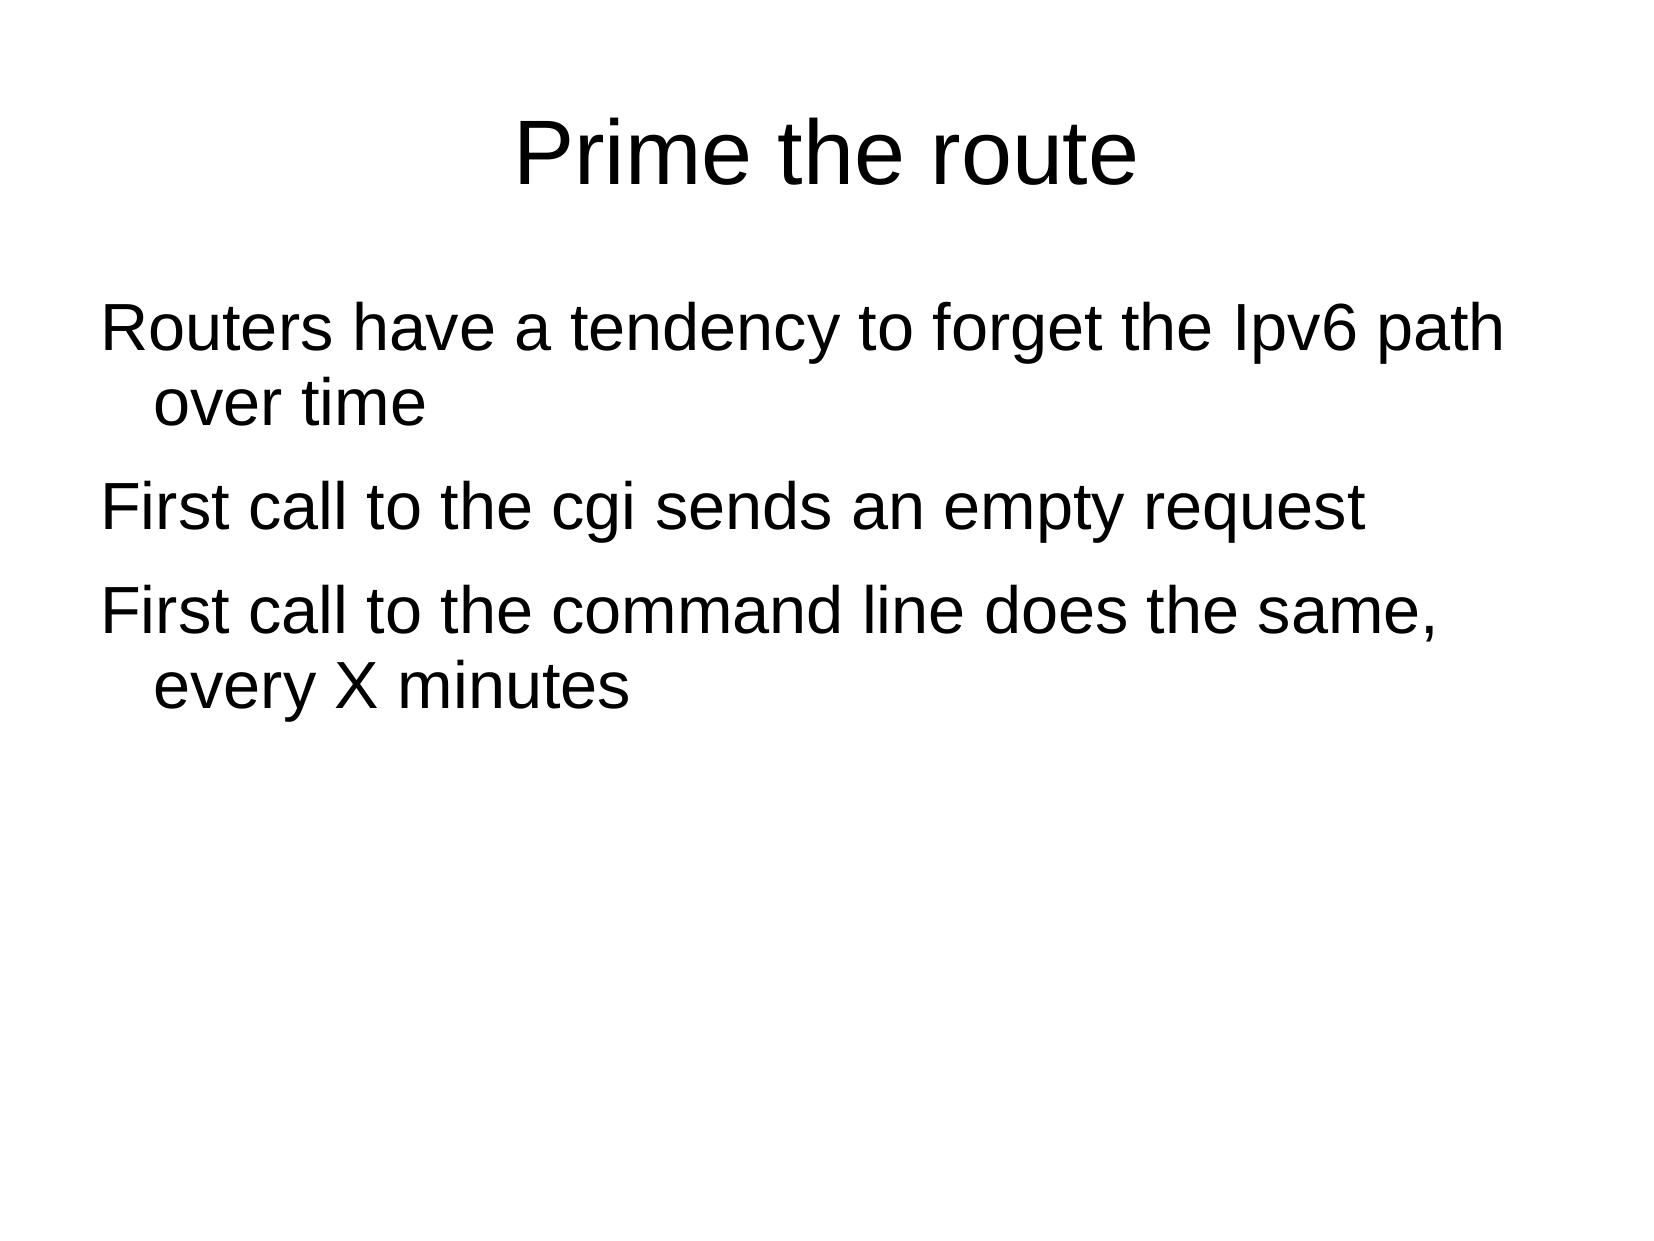

# Prime the route
Routers have a tendency to forget the Ipv6 path over time
First call to the cgi sends an empty request
First call to the command line does the same, every X minutes